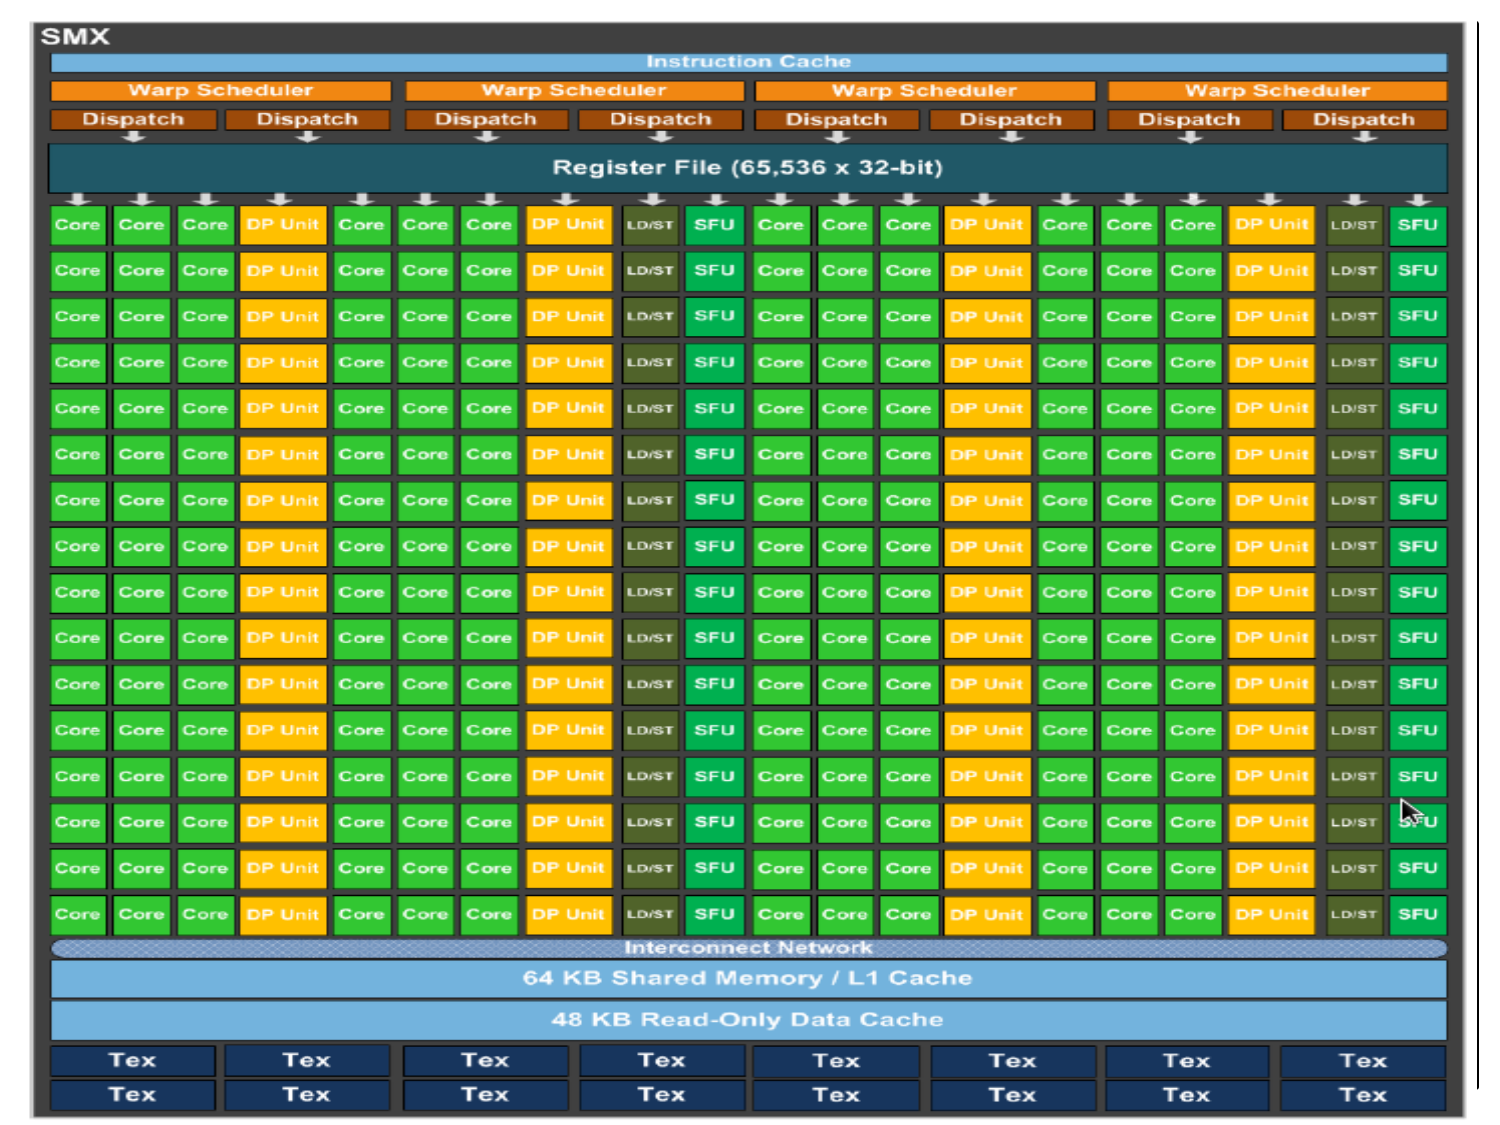

Modelo de Programação
A hierarquia de threads é mapeada para a hierarquia de processadores na GPU.
As GPUs atuais executam um ou mais grids de kernels.